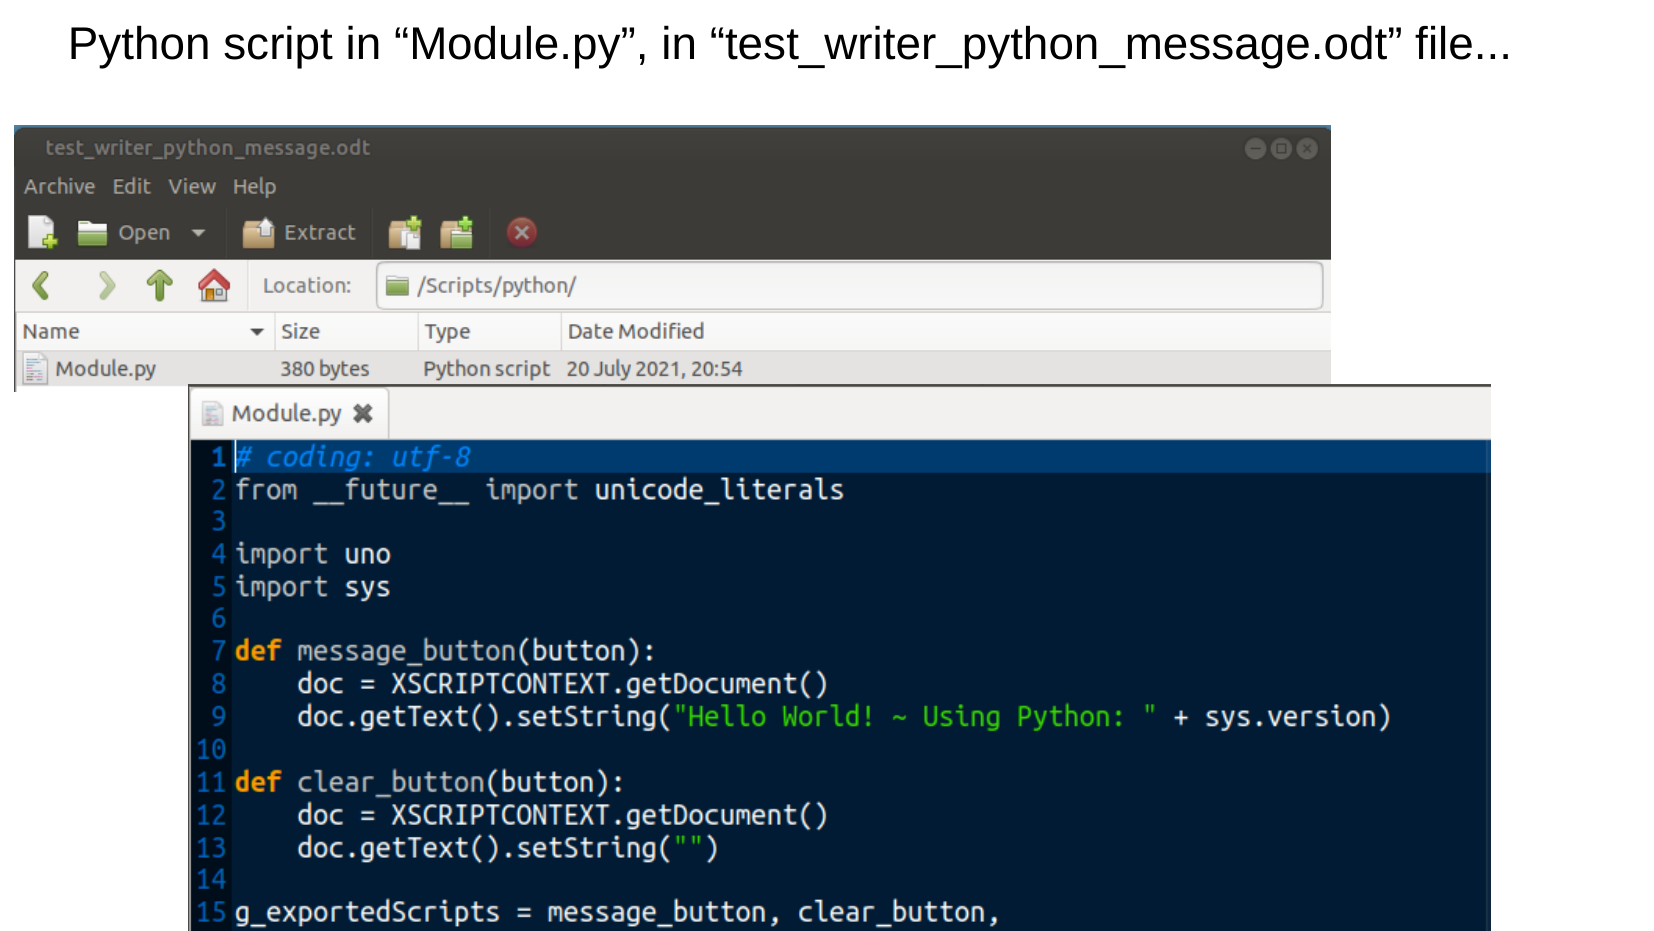

# Python script in “Module.py”, in “test_writer_python_message.odt” file...